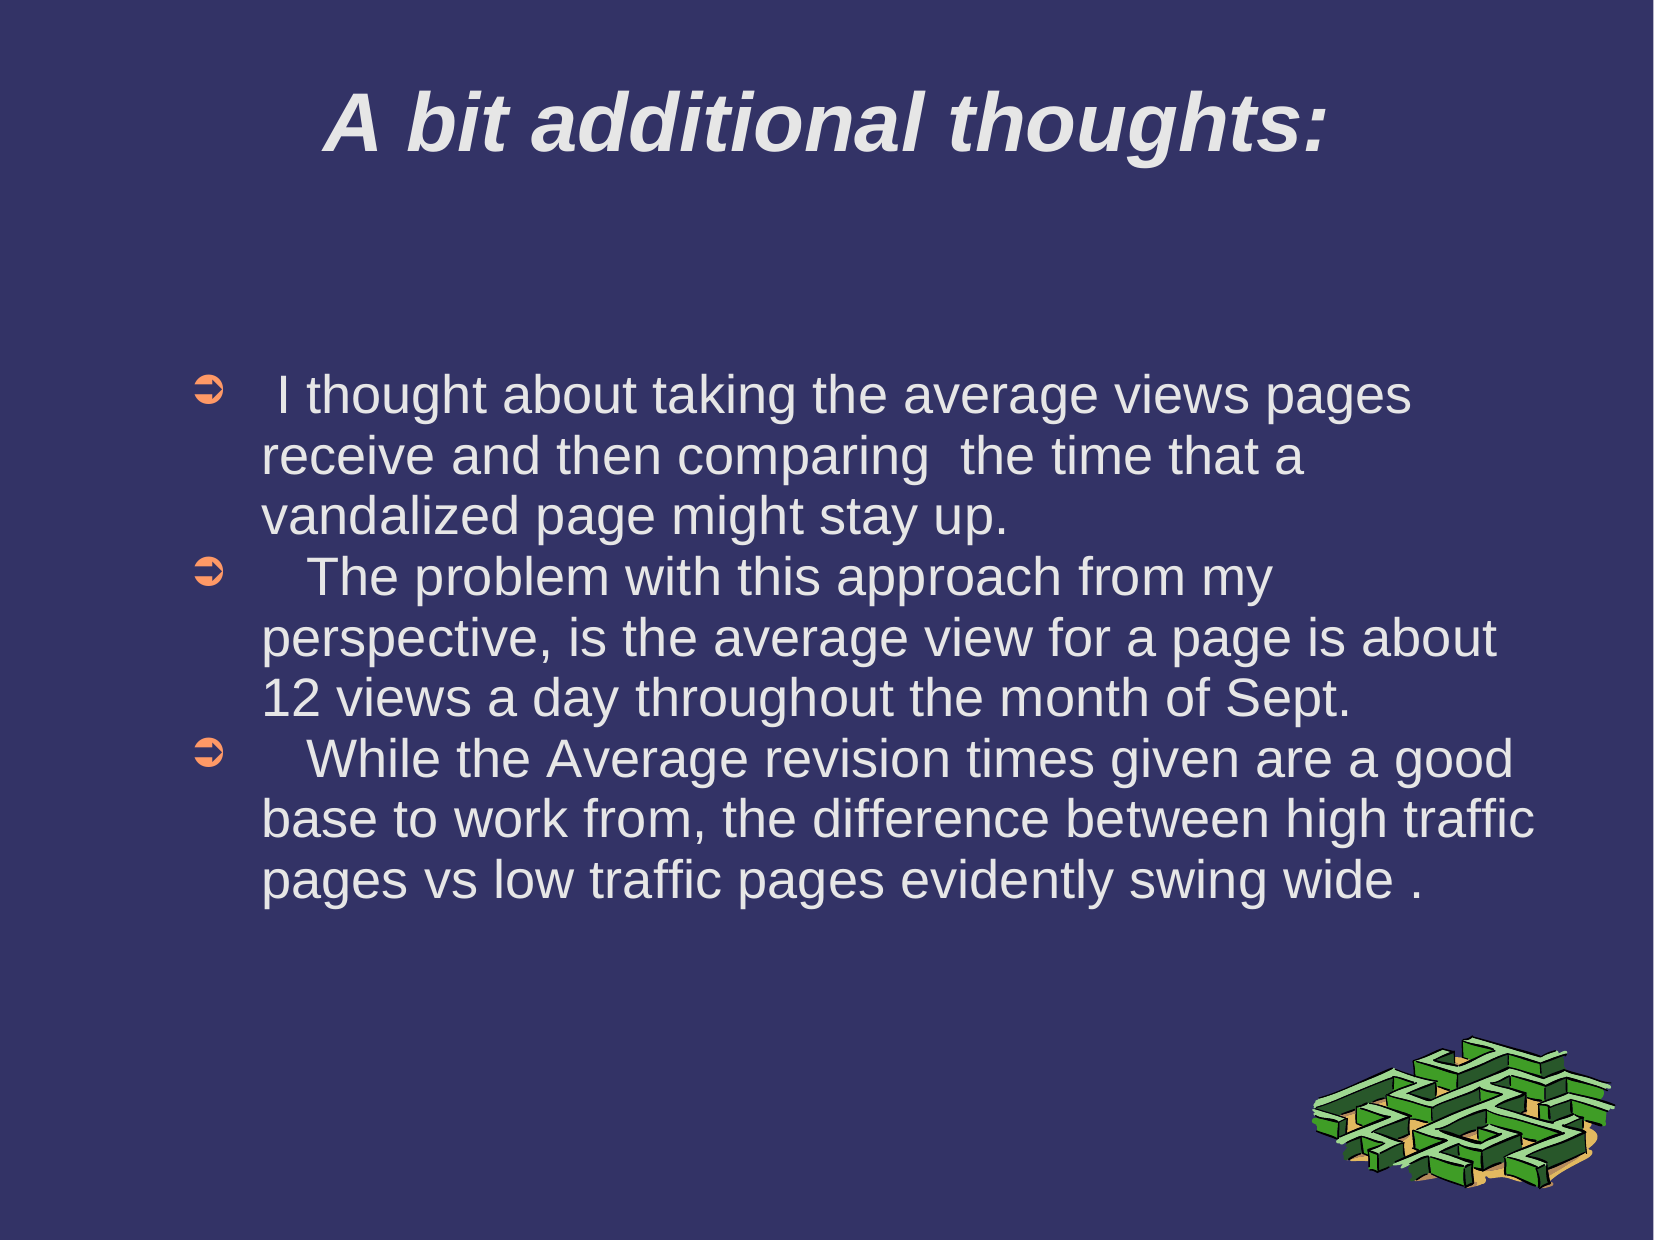

# A bit additional thoughts:
 I thought about taking the average views pages receive and then comparing the time that a vandalized page might stay up.
 The problem with this approach from my perspective, is the average view for a page is about 12 views a day throughout the month of Sept.
 While the Average revision times given are a good base to work from, the difference between high traffic pages vs low traffic pages evidently swing wide .